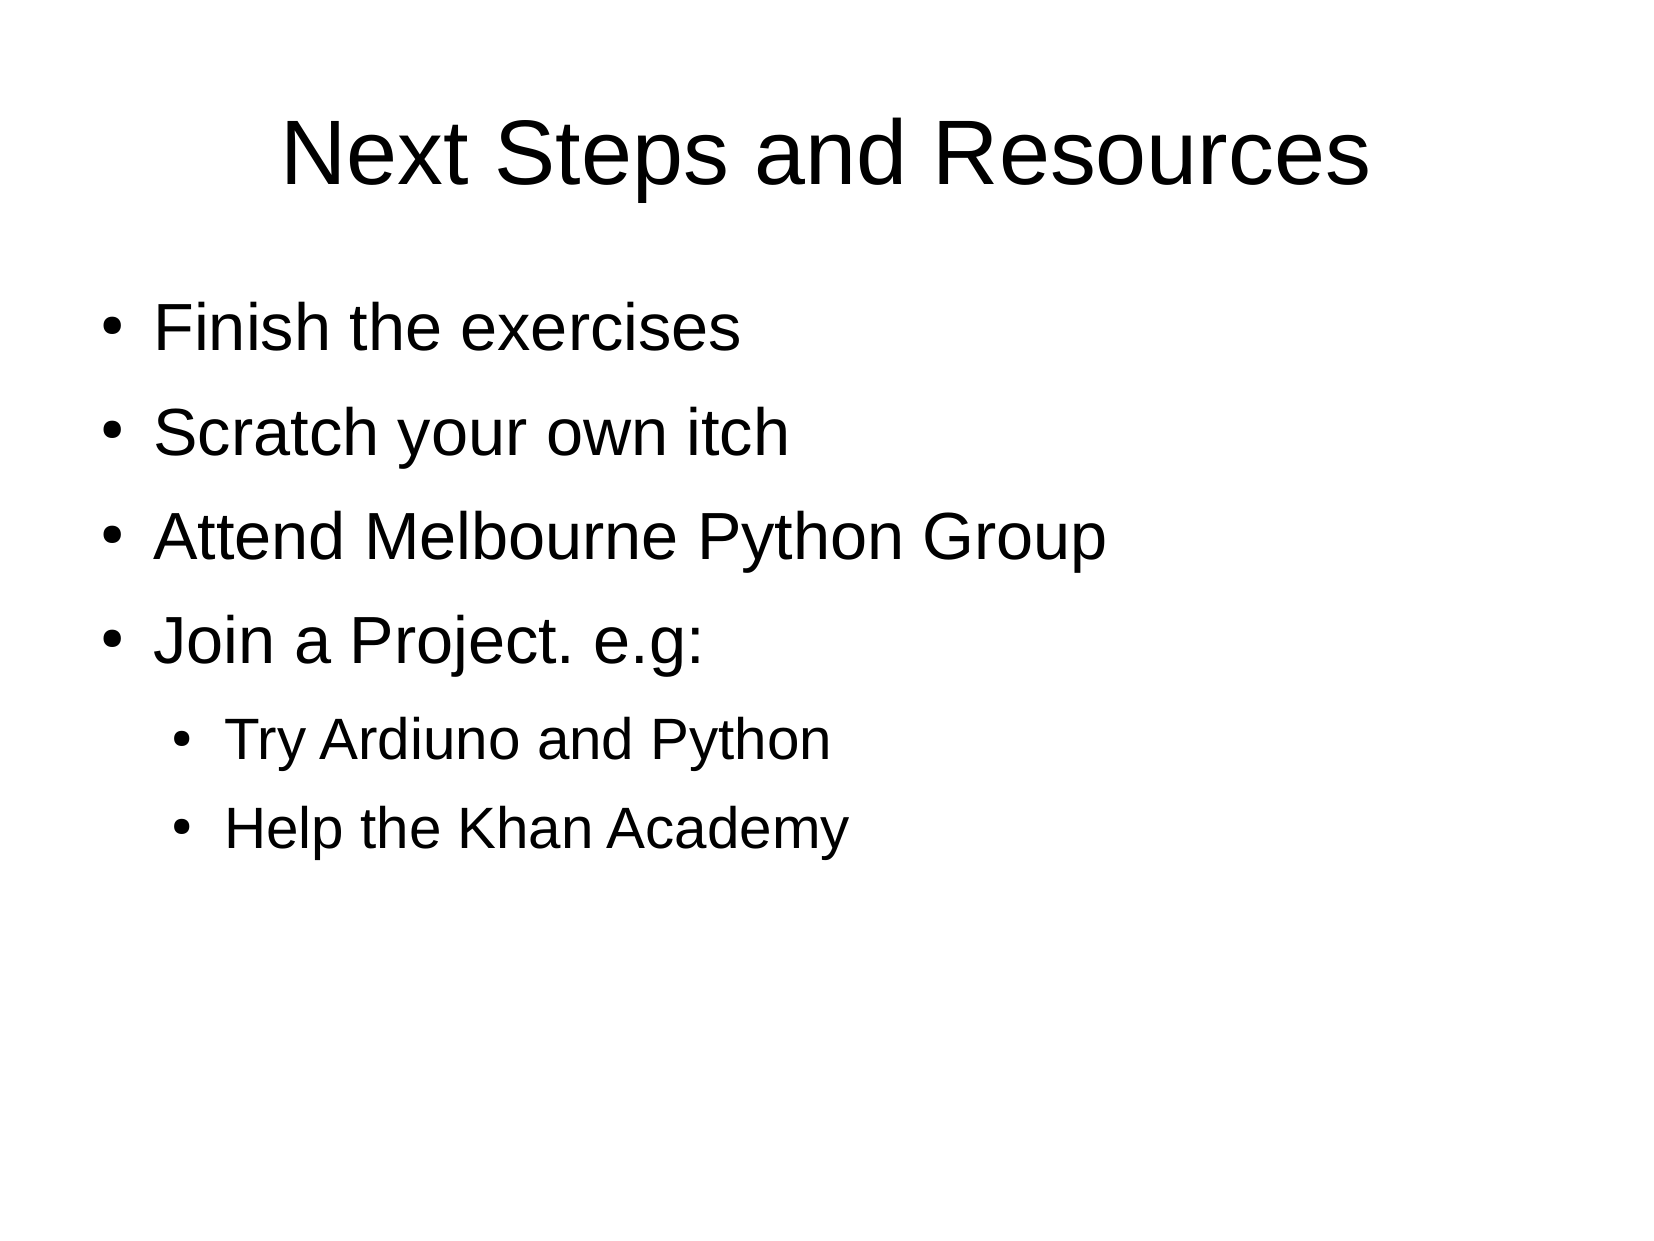

# Next Steps and Resources
Finish the exercises
Scratch your own itch
Attend Melbourne Python Group
Join a Project. e.g:
Try Ardiuno and Python
Help the Khan Academy